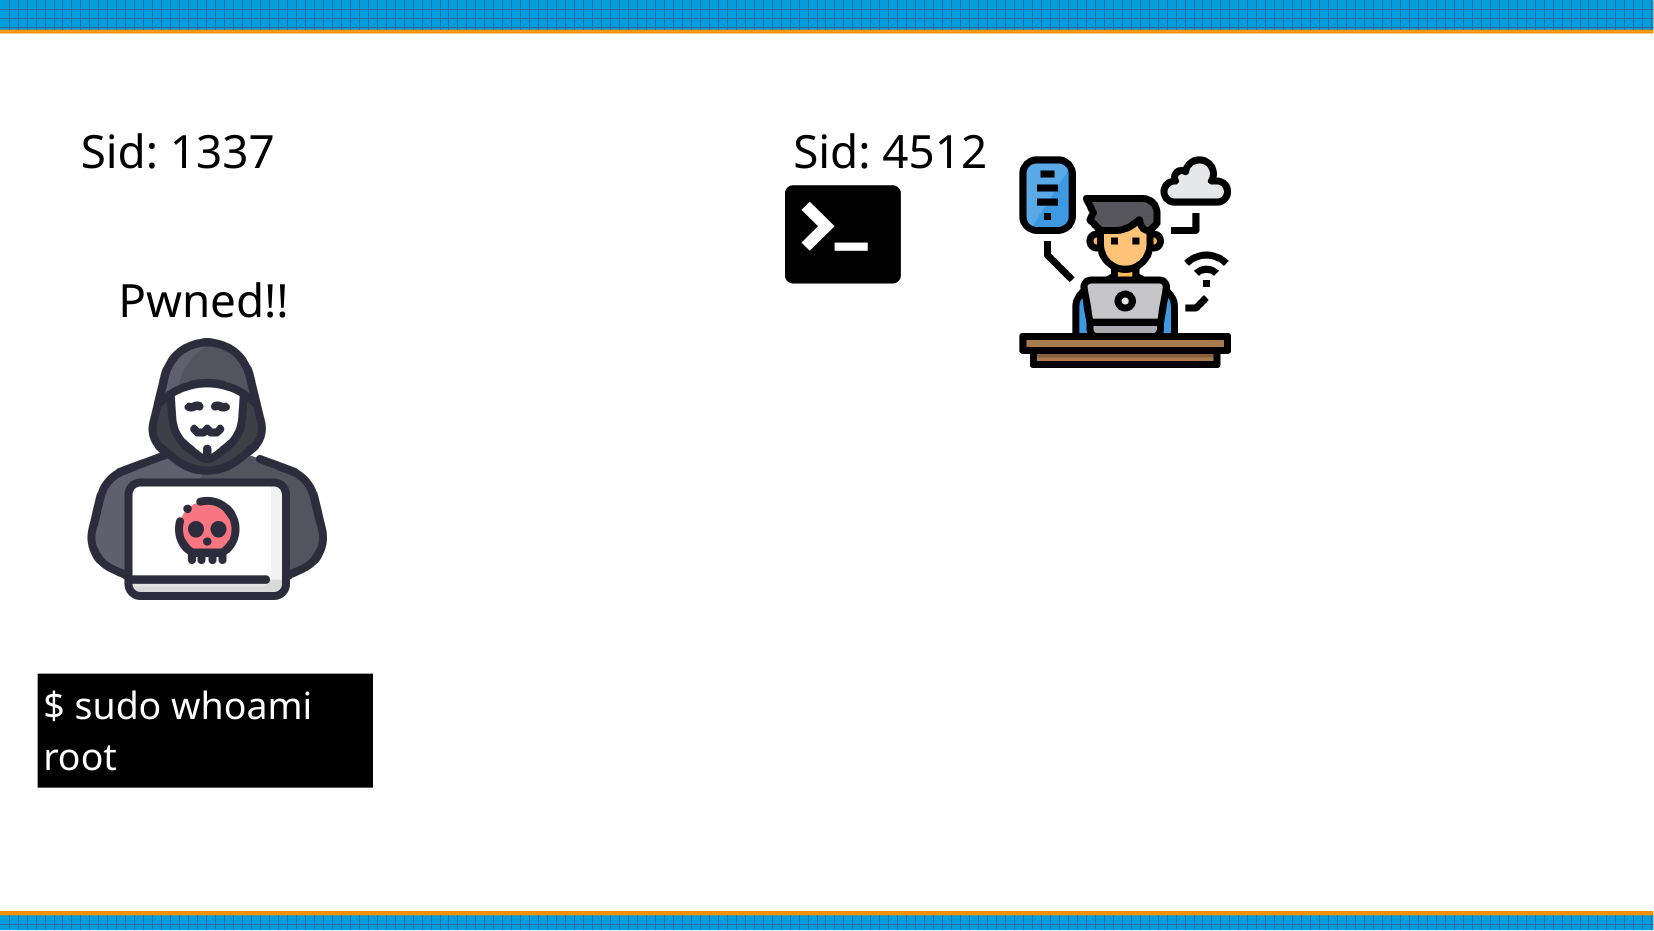

Sid: 1337
Sid: 4512
Pwned!!
$ sudo whoami
root